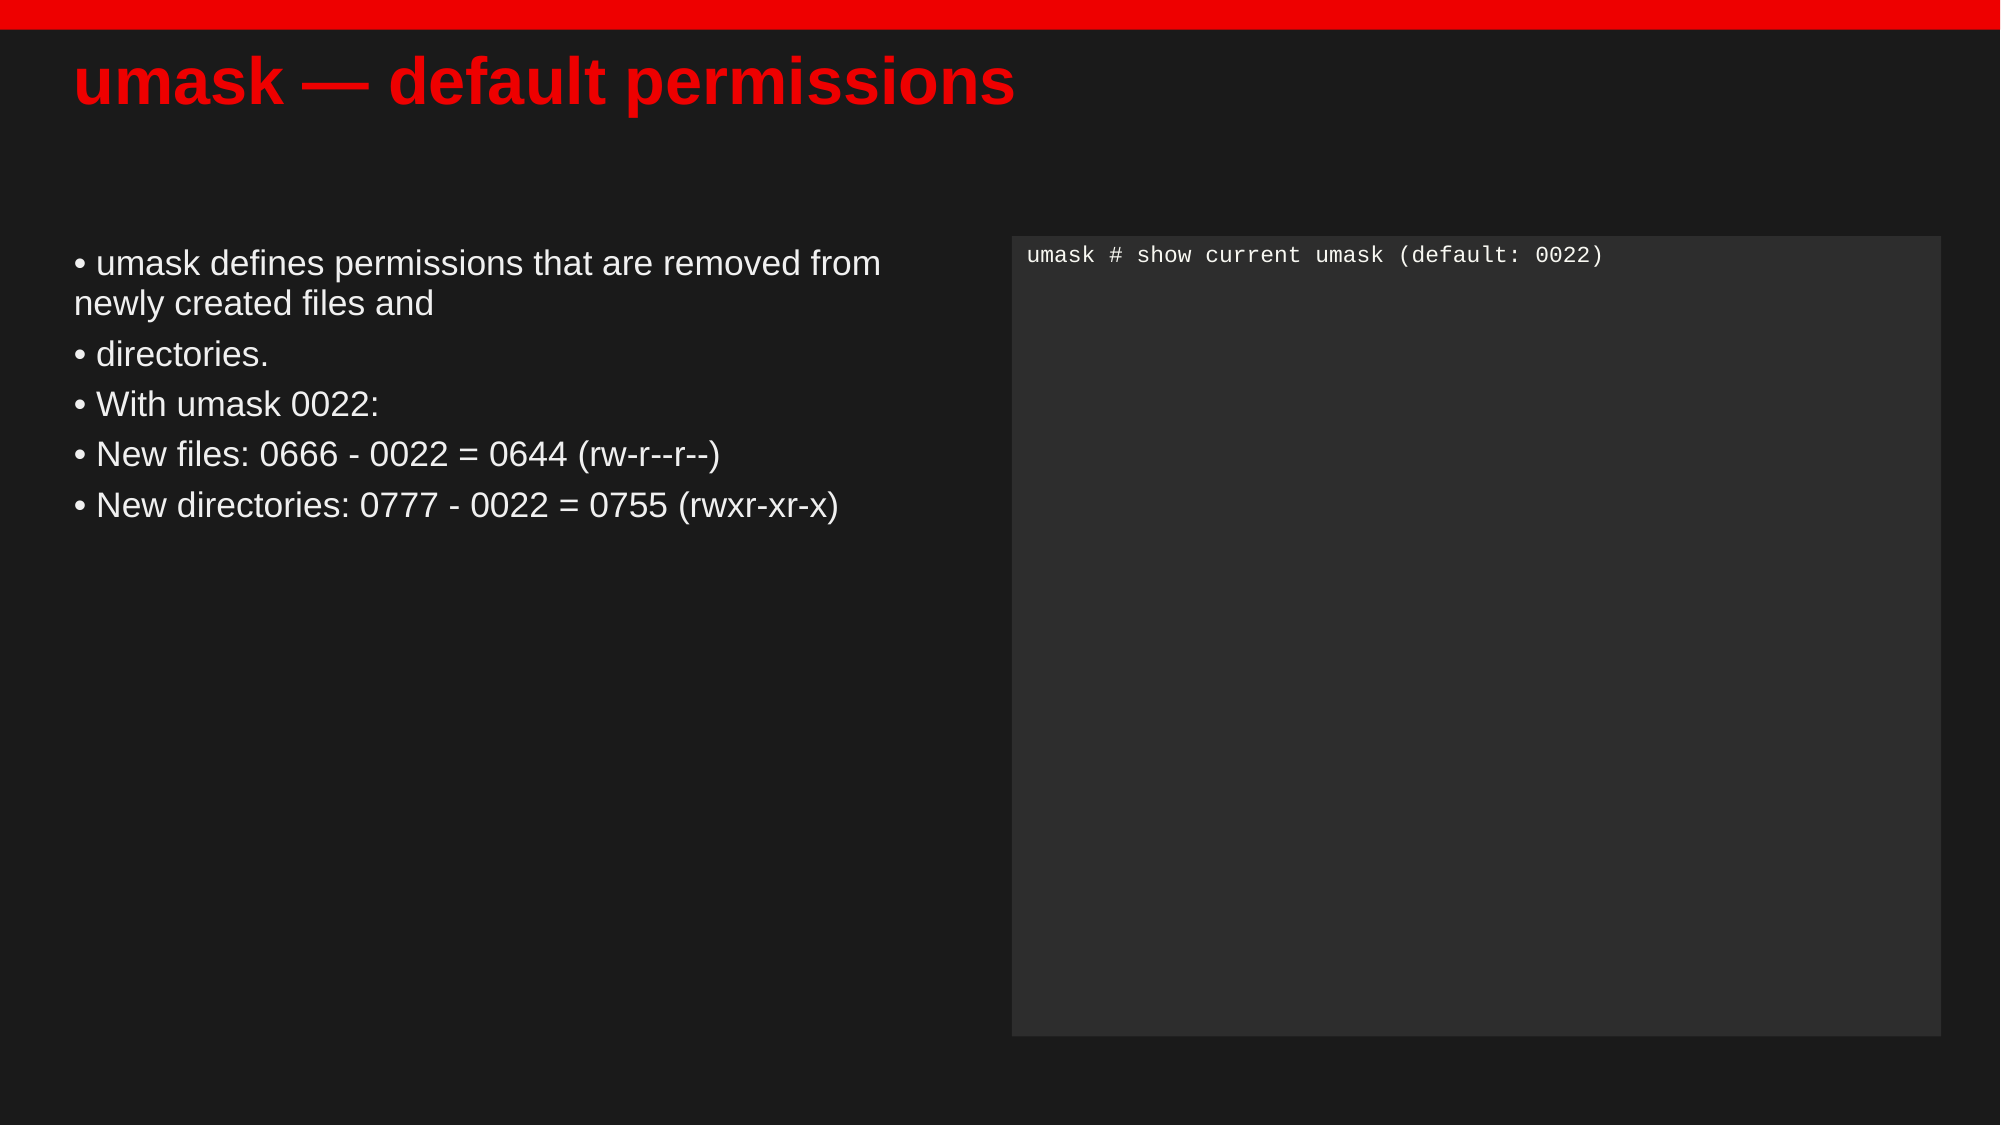

umask — default permissions
• umask defines permissions that are removed from newly created files and
• directories.
• With umask 0022:
• New files: 0666 - 0022 = 0644 (rw-r--r--)
• New directories: 0777 - 0022 = 0755 (rwxr-xr-x)
umask # show current umask (default: 0022)